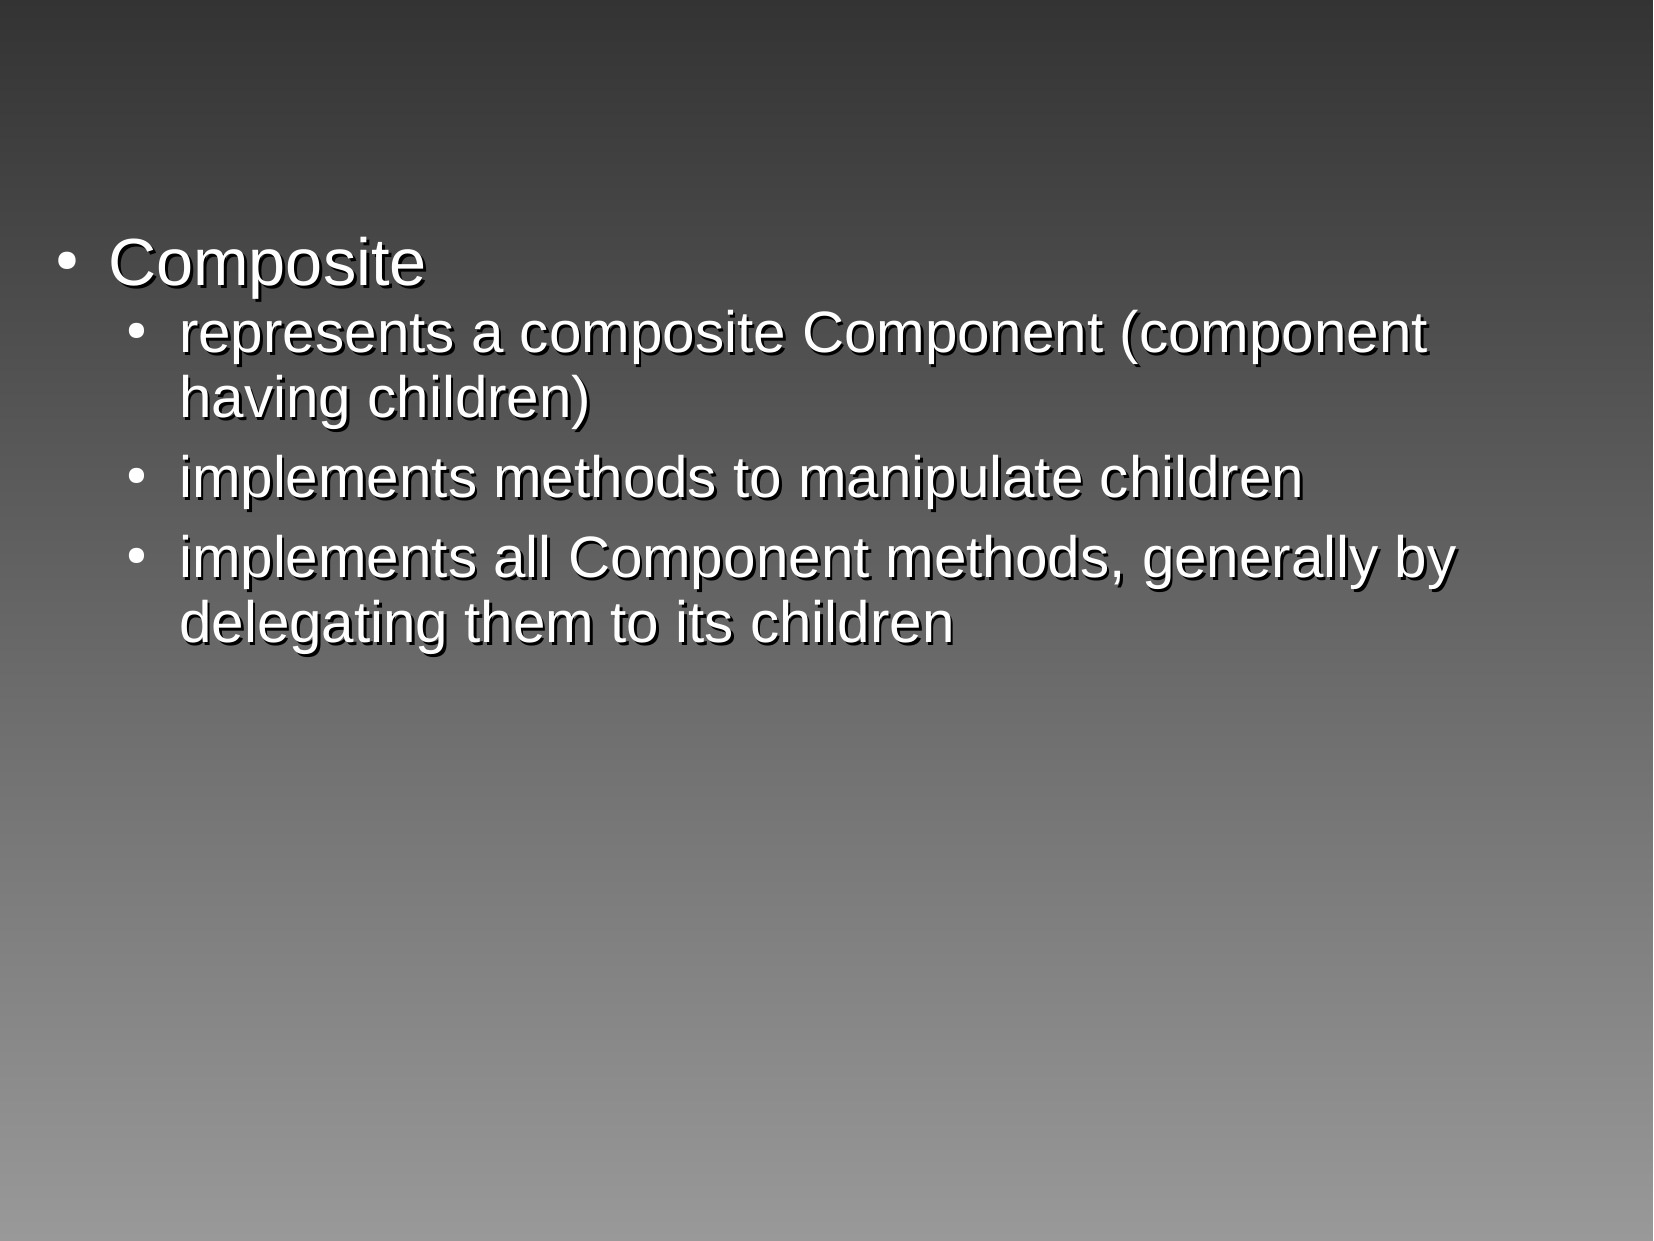

#
Composite
represents a composite Component (component having children)
implements methods to manipulate children
implements all Component methods, generally by delegating them to its children